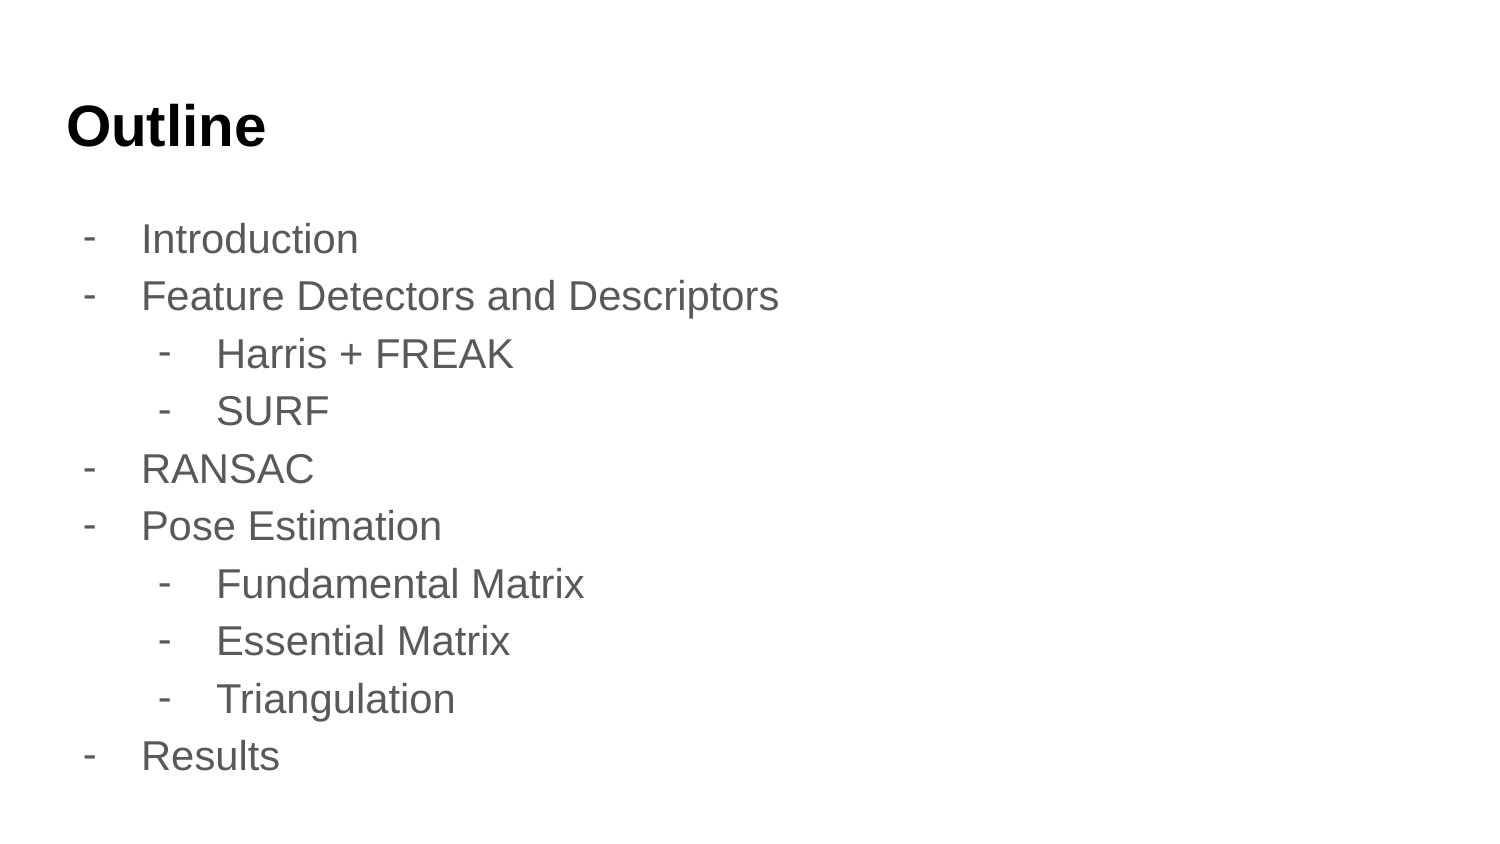

# Outline
Introduction
Feature Detectors and Descriptors
Harris + FREAK
SURF
RANSAC
Pose Estimation
Fundamental Matrix
Essential Matrix
Triangulation
Results